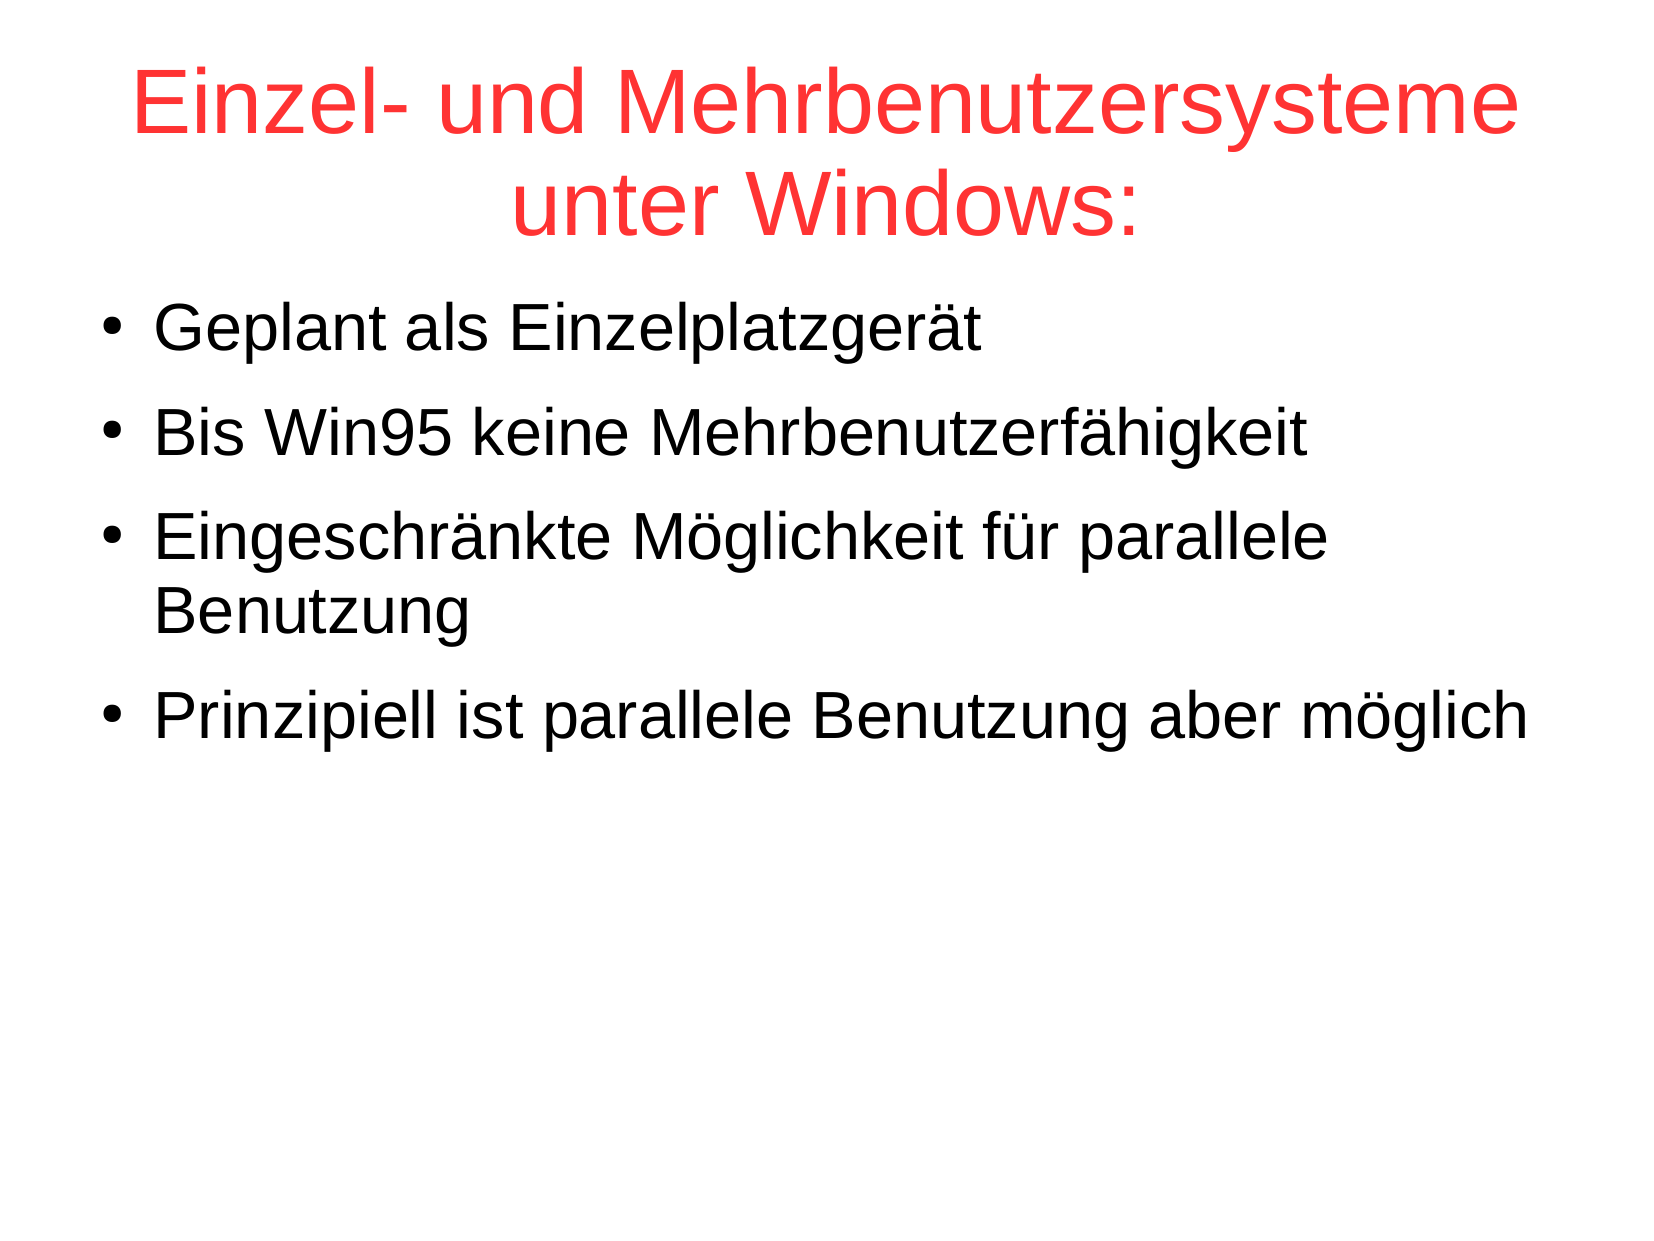

# Einzel- und Mehrbenutzersysteme unter Windows:
Geplant als Einzelplatzgerät
Bis Win95 keine Mehrbenutzerfähigkeit
Eingeschränkte Möglichkeit für parallele Benutzung
Prinzipiell ist parallele Benutzung aber möglich